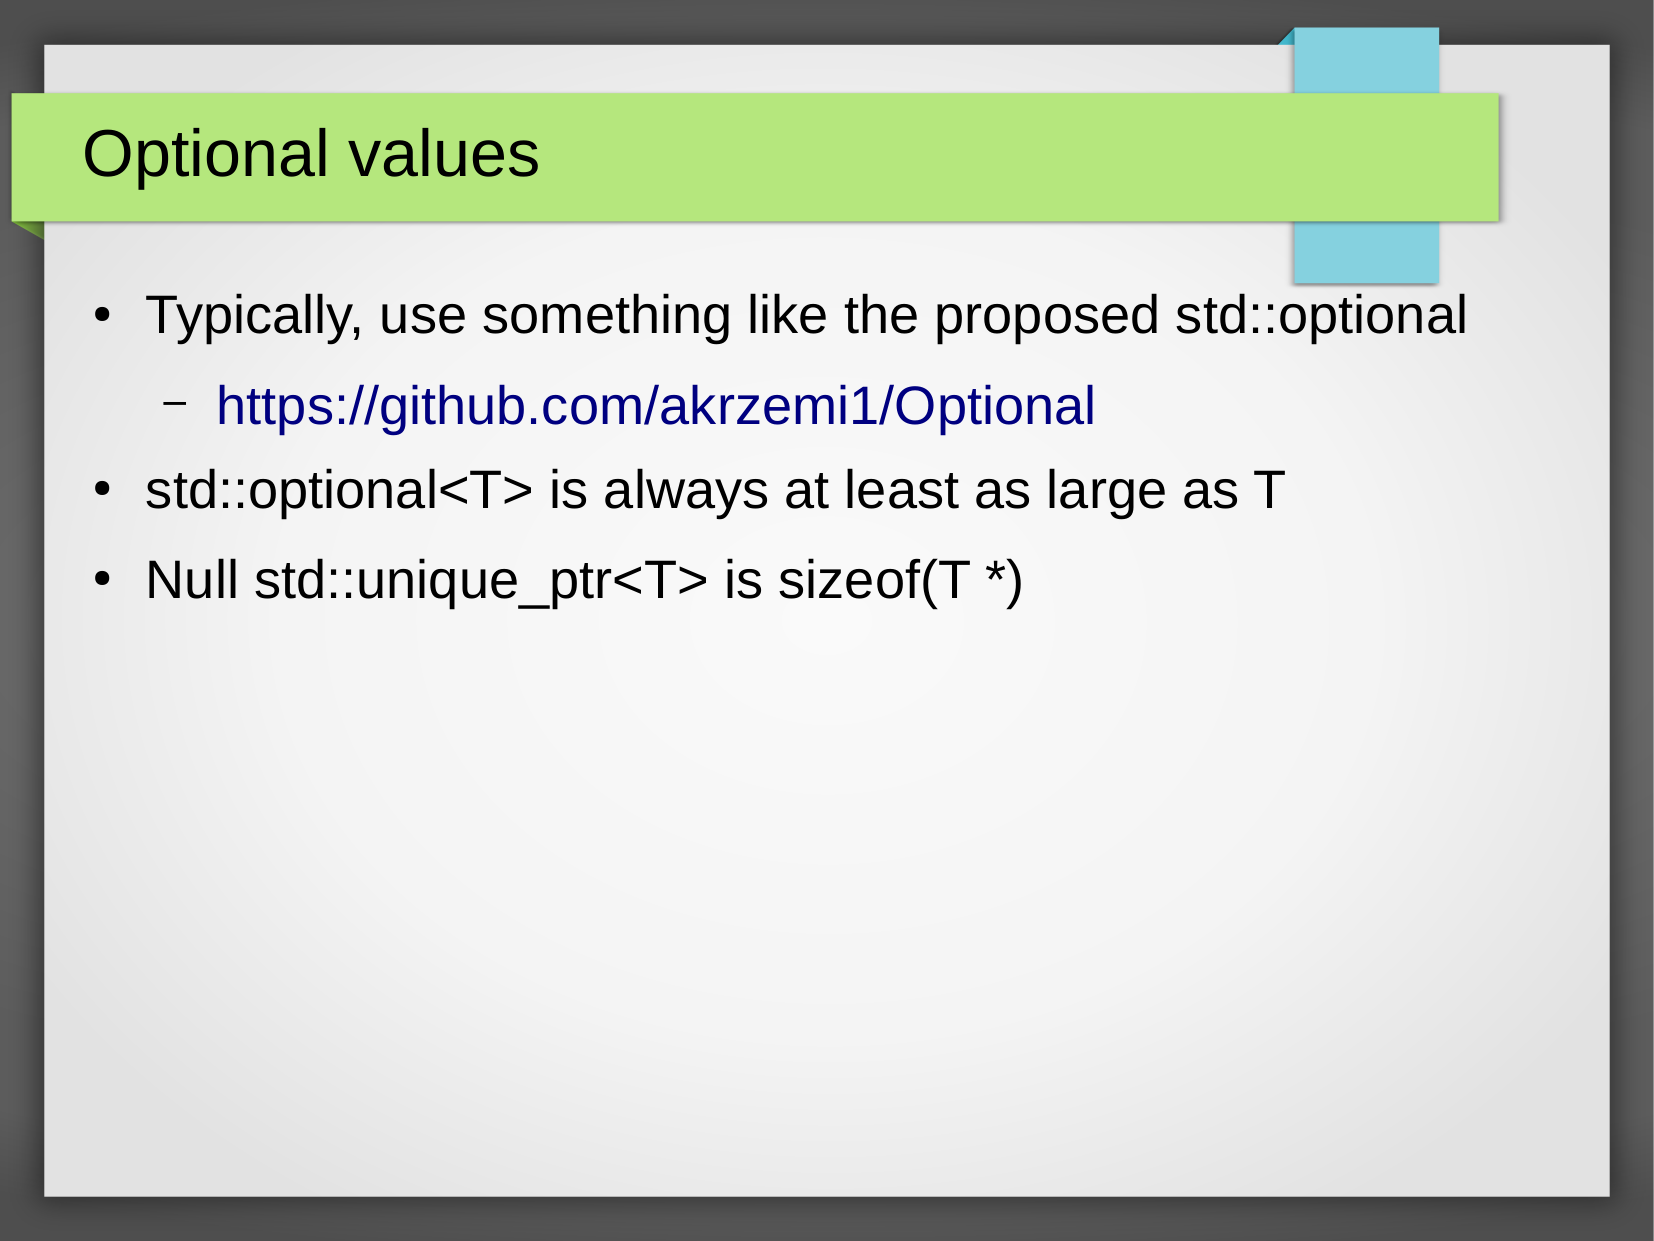

# Optional values
Typically, use something like the proposed std::optional
https://github.com/akrzemi1/Optional
std::optional<T> is always at least as large as T
Null std::unique_ptr<T> is sizeof(T *)